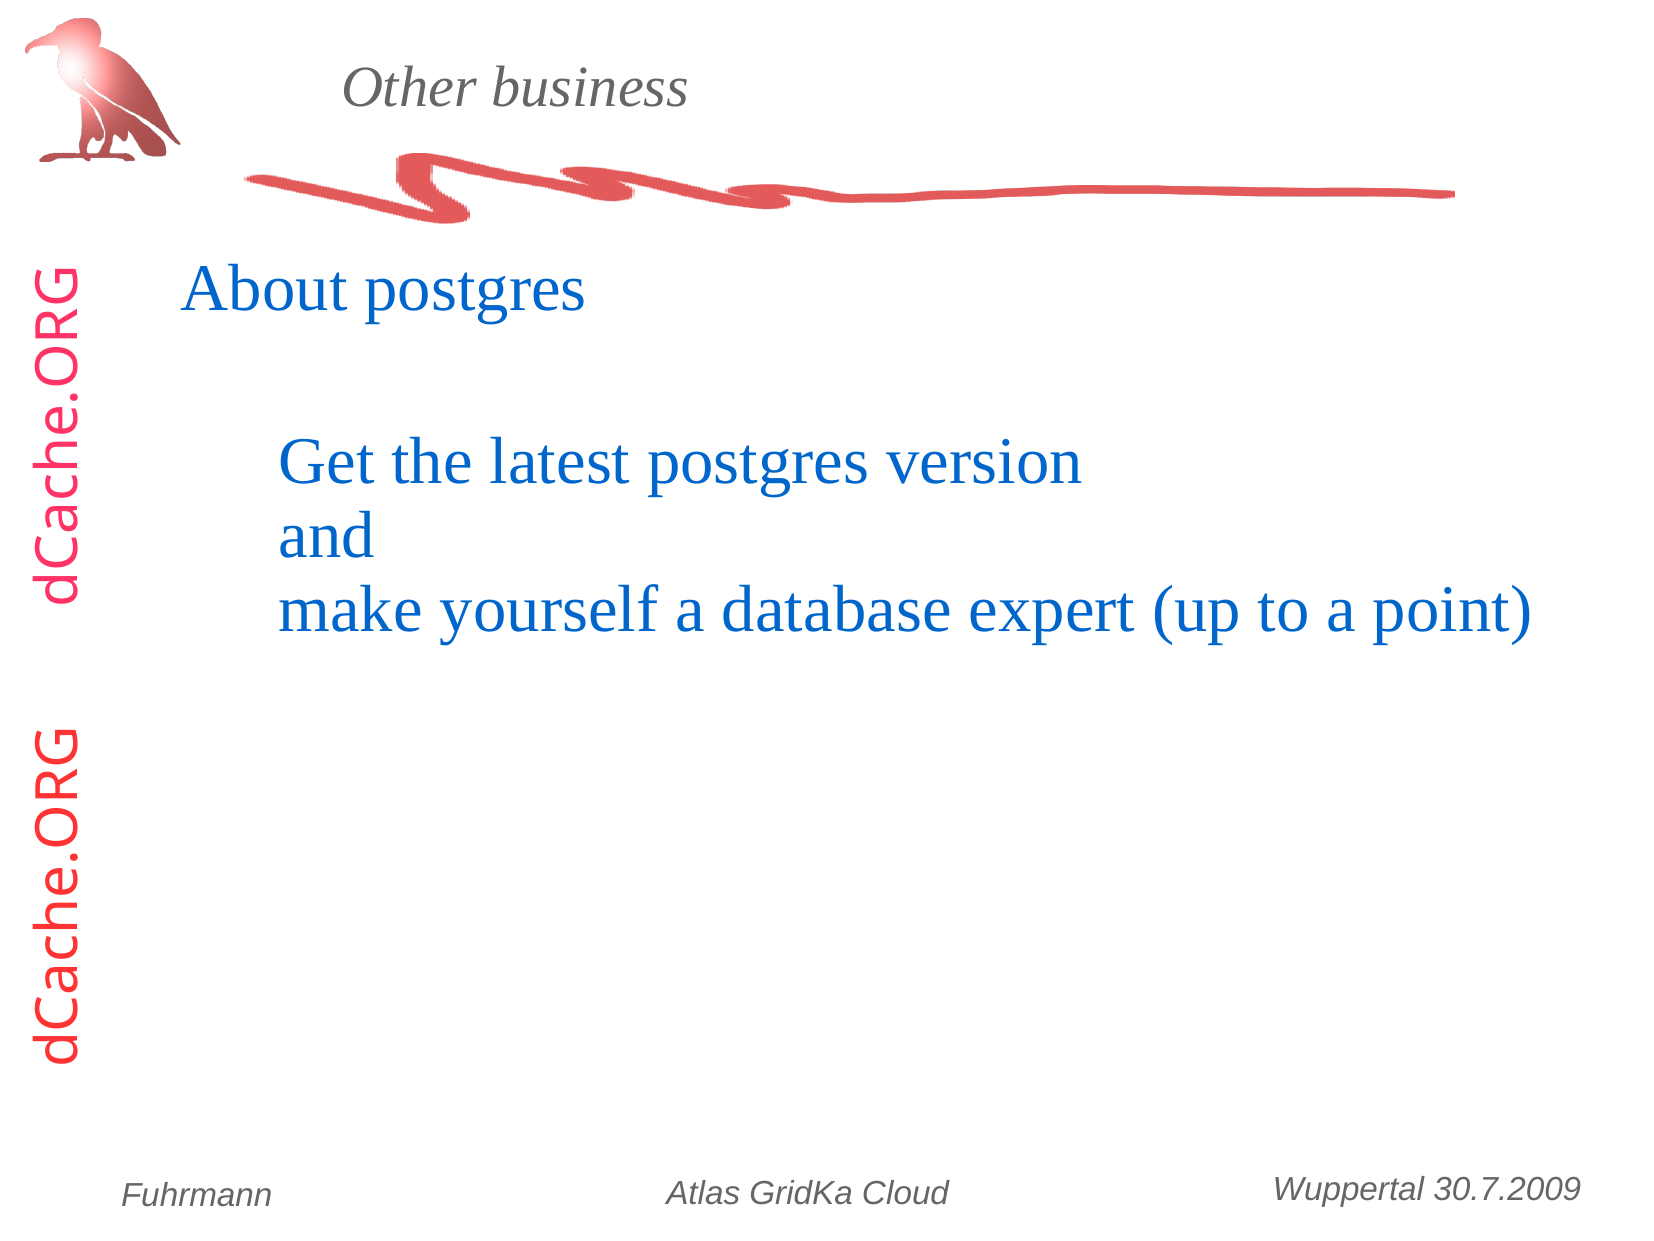

Other business
About postgres
Get the latest postgres version
and
make yourself a database expert (up to a point)